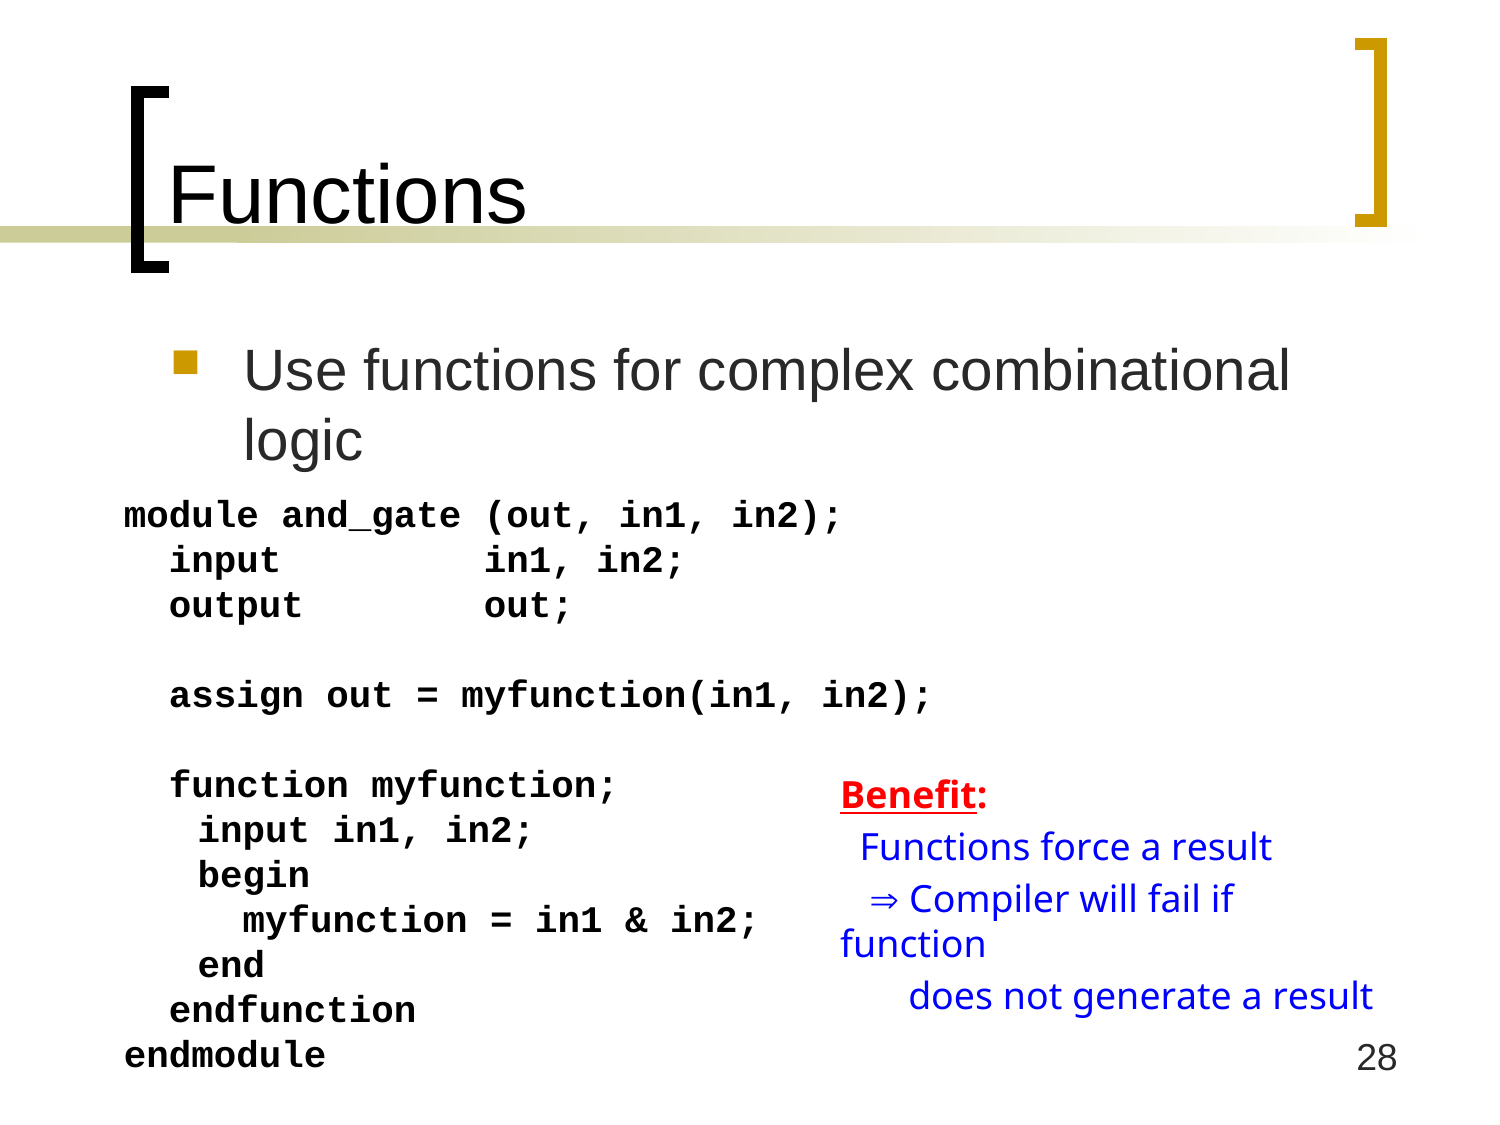

# Functions
Use functions for complex combinational logic
module and_gate (out, in1, in2);
 input in1, in2;
 output out;
 assign out = myfunction(in1, in2);
 function myfunction;
	input in1, in2;
	begin
	 myfunction = in1 & in2;
	end
 endfunction
endmodule
Benefit:
 Functions force a result
  Compiler will fail if function
 does not generate a result
28